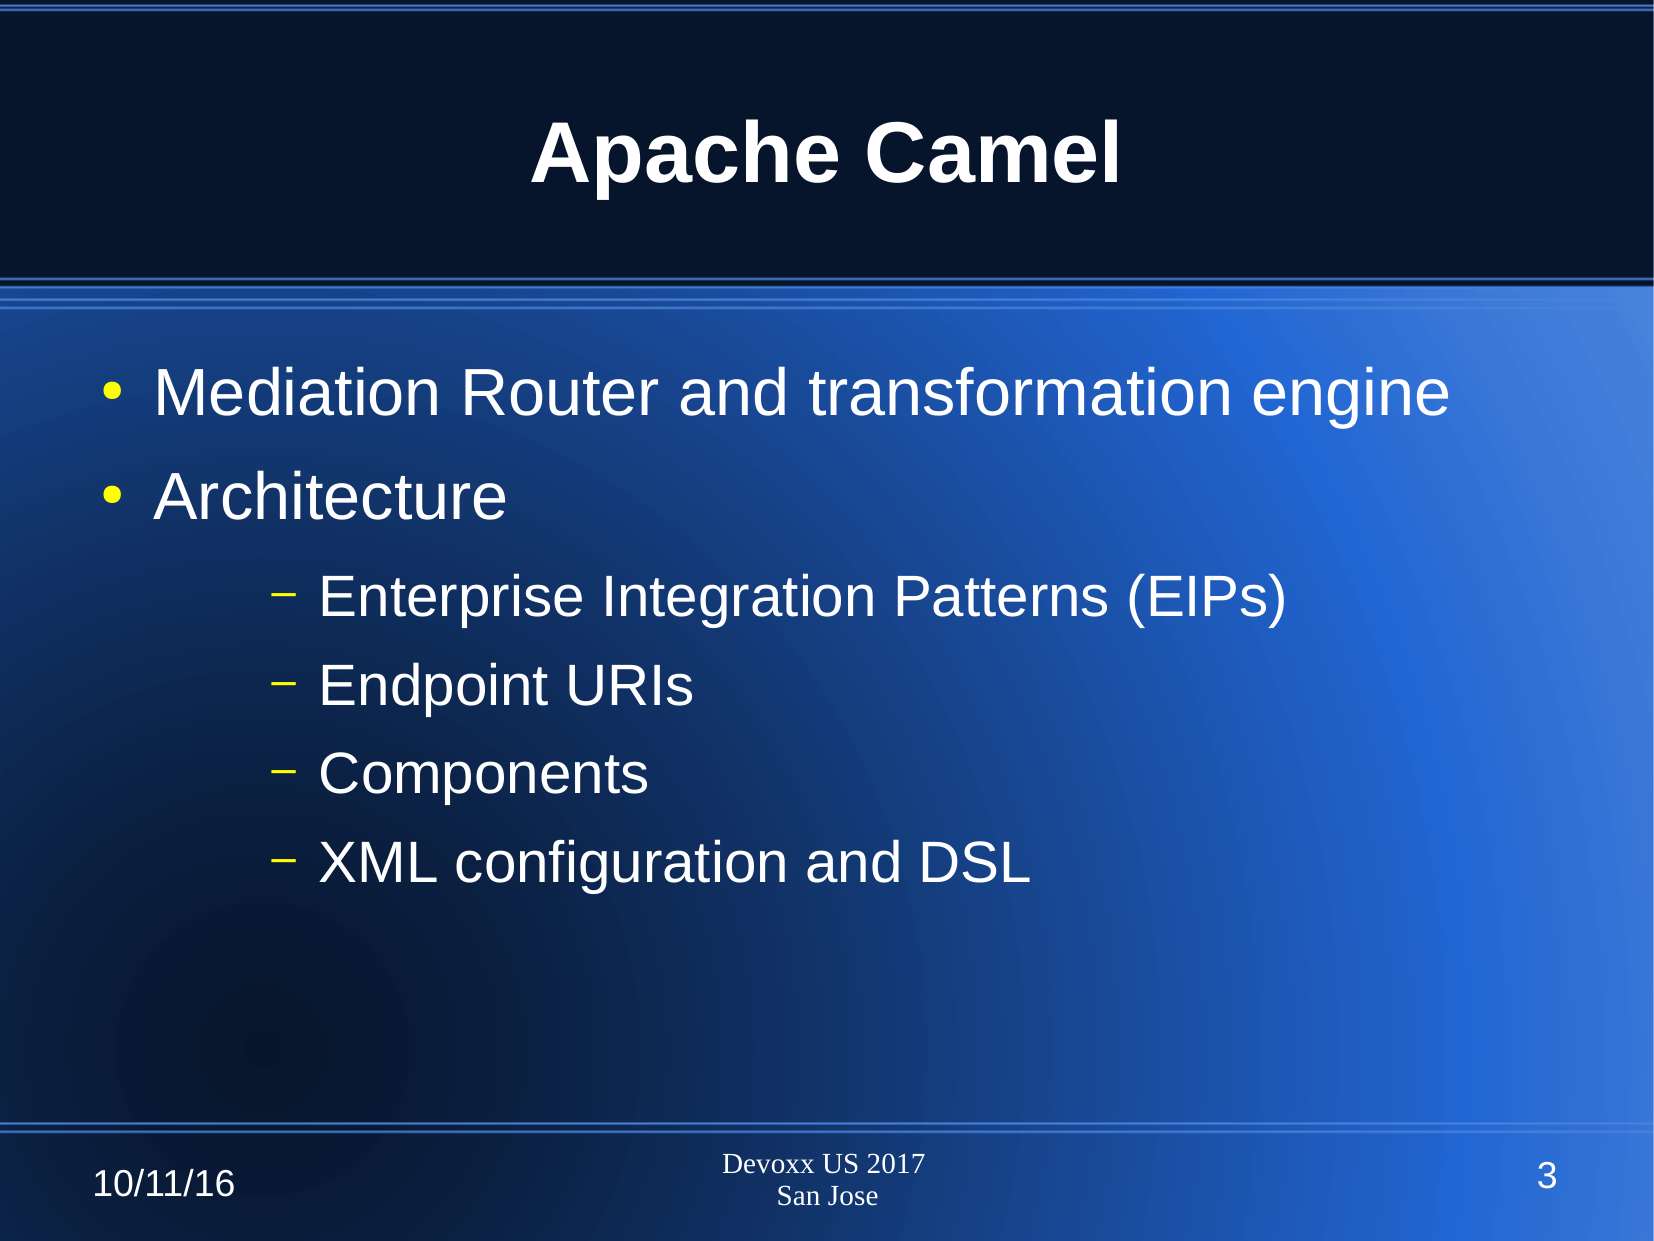

# Apache Camel
Mediation Router and transformation engine
Architecture
Enterprise Integration Patterns (EIPs)
Endpoint URIs
Components
XML configuration and DSL
Devoxx San Jose, US